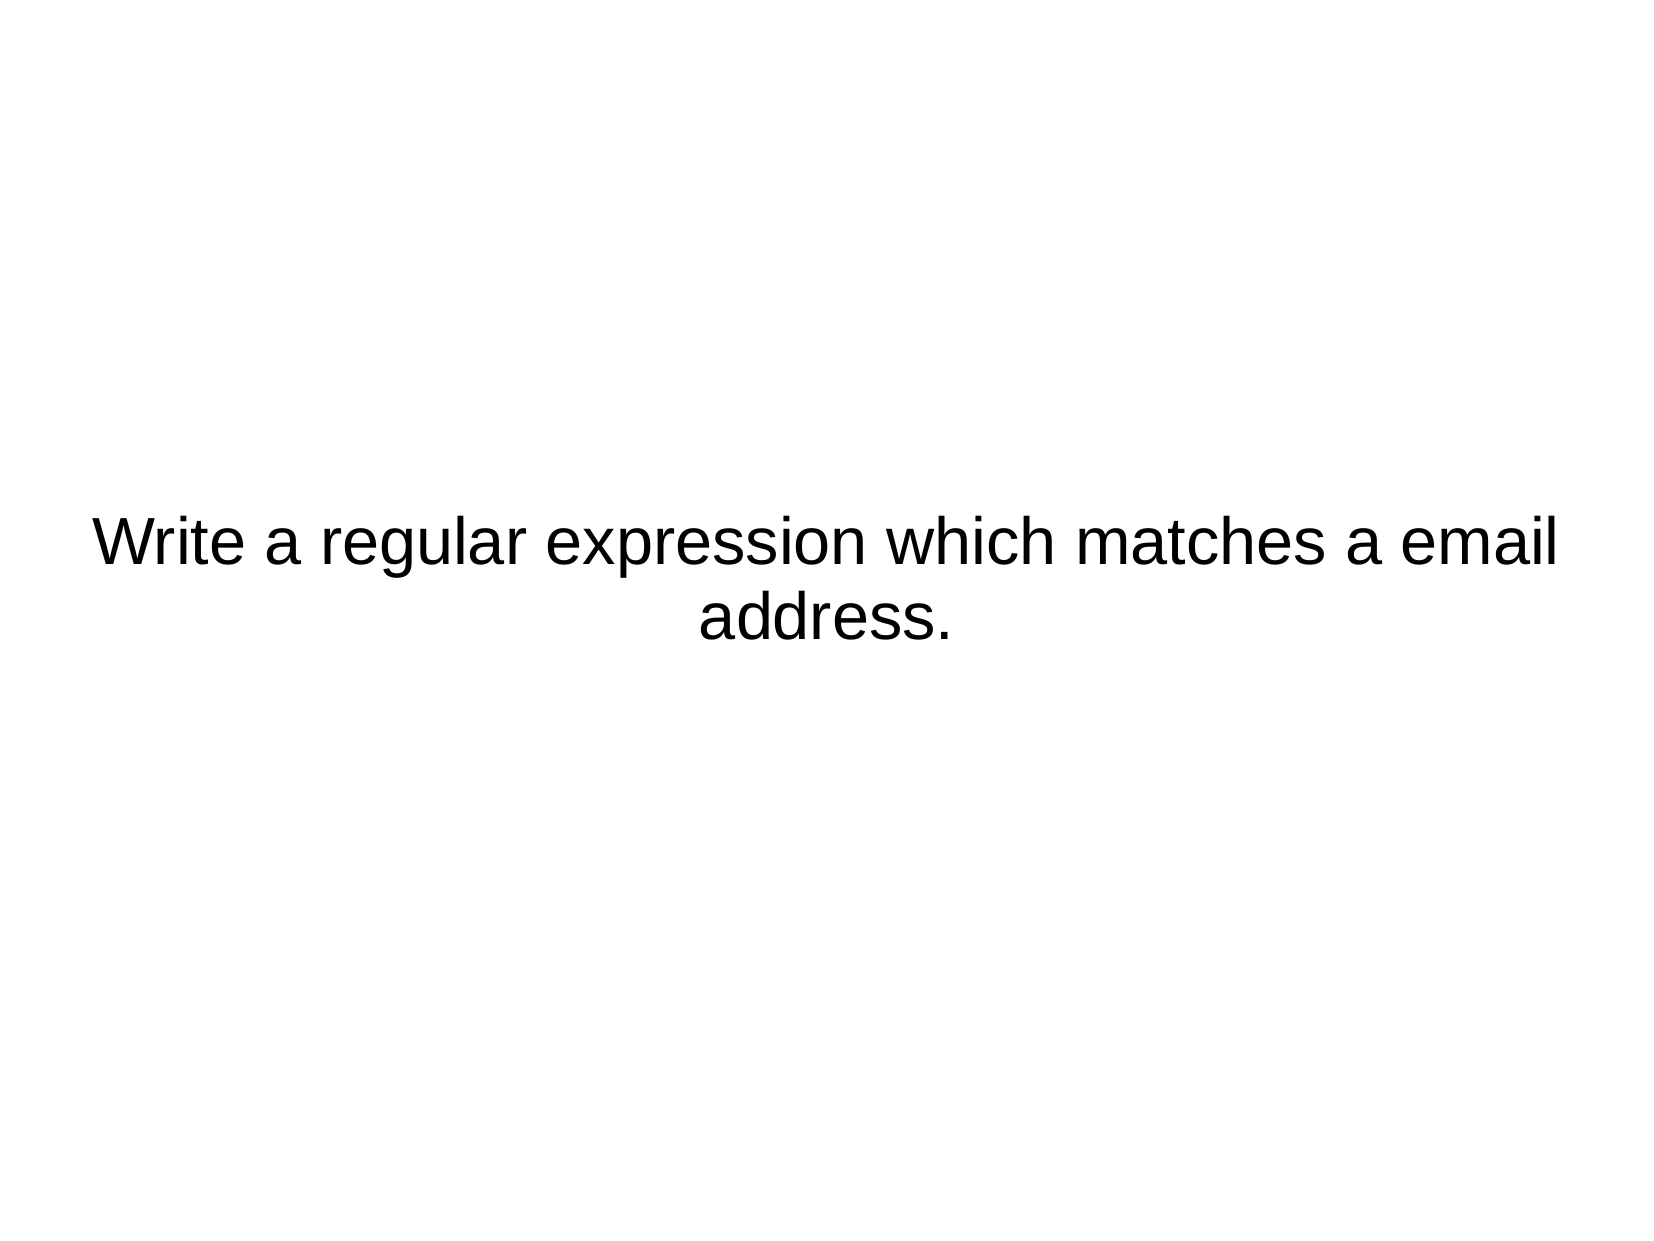

# Write a regular expression which matches a email address.